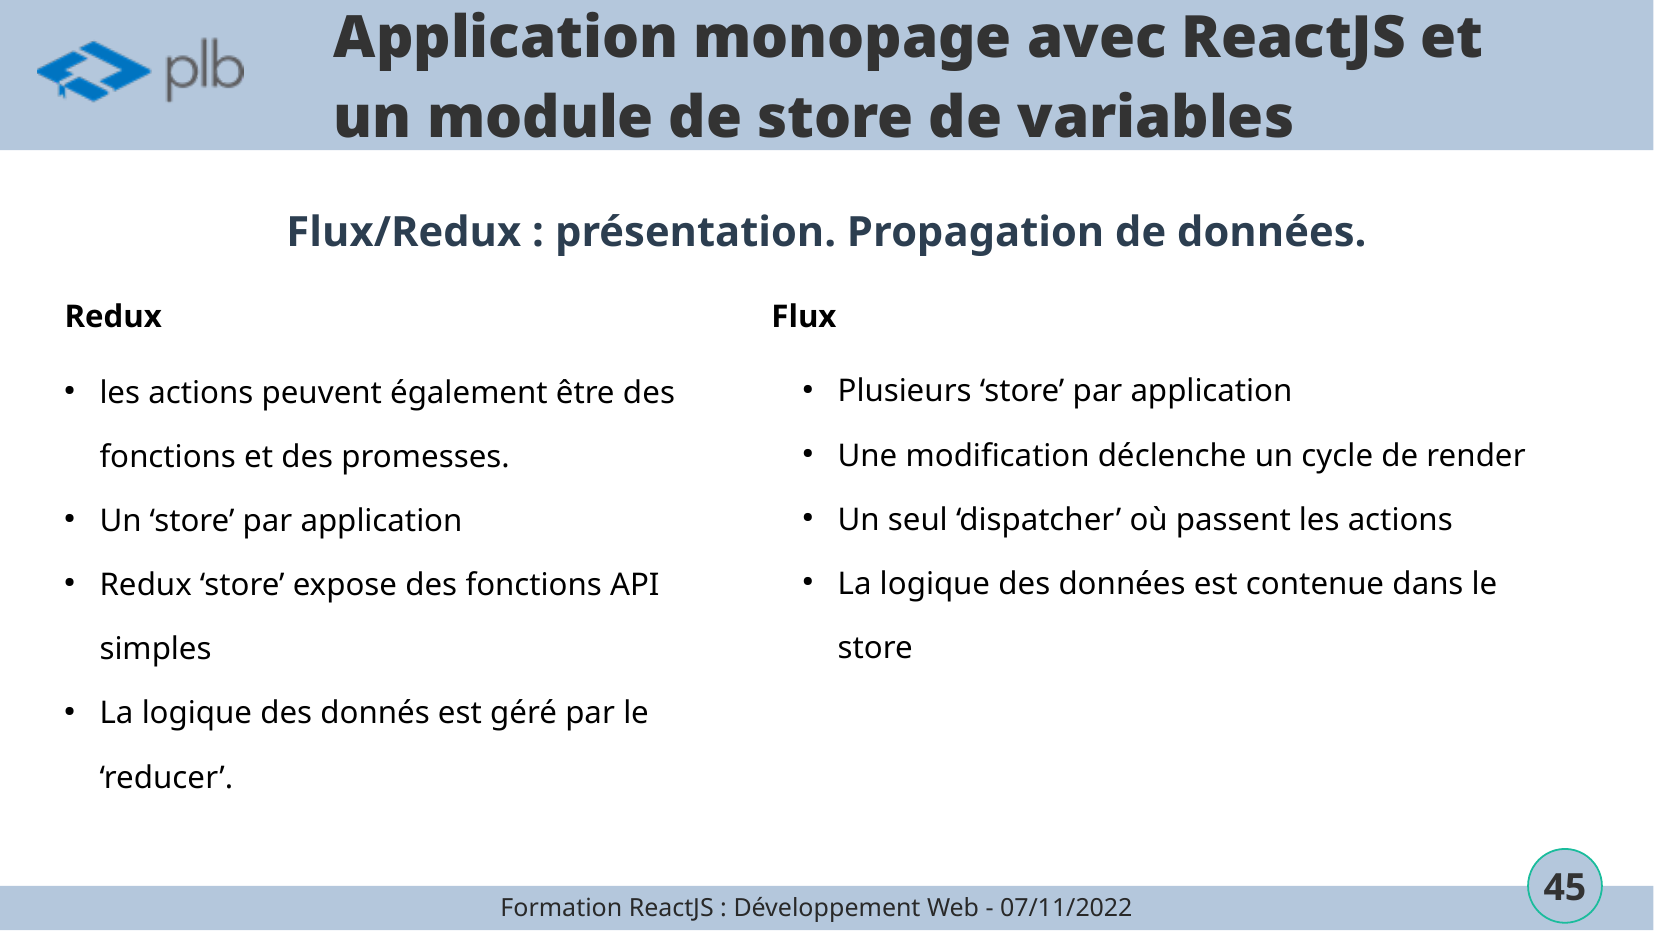

# Application monopage avec ReactJS et un module de store de variables
Flux/Redux : présentation. Propagation de données.
Redux Flux
Plusieurs ‘store’ par application
Une modification déclenche un cycle de render
Un seul ‘dispatcher’ où passent les actions
La logique des données est contenue dans le store
les actions peuvent également être des fonctions et des promesses.
Un ‘store’ par application
Redux ‘store’ expose des fonctions API simples
La logique des donnés est géré par le ‘reducer’.
Formation ReactJS : Développement Web - 07/11/2022